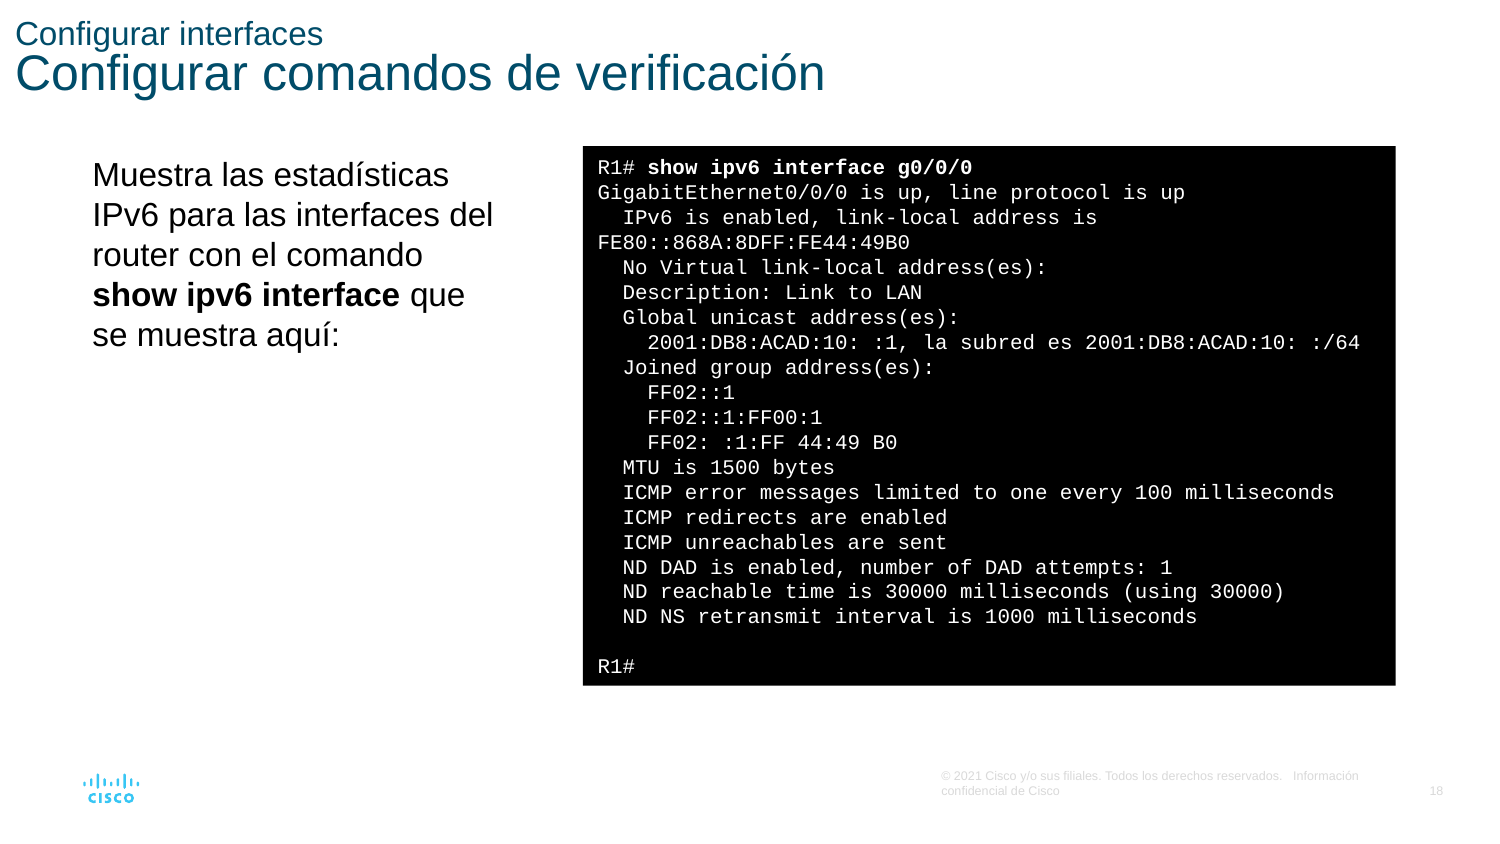

# Configurar interfaces Configurar comandos de verificación
Muestra las estadísticas IPv6 para las interfaces del router con el comando show ipv6 interface que se muestra aquí:
R1# show ipv6 interface g0/0/0
GigabitEthernet0/0/0 is up, line protocol is up
 IPv6 is enabled, link-local address is FE80::868A:8DFF:FE44:49B0
 No Virtual link-local address(es):
 Description: Link to LAN
 Global unicast address(es):
 2001:DB8:ACAD:10: :1, la subred es 2001:DB8:ACAD:10: :/64
 Joined group address(es):
 FF02::1
 FF02::1:FF00:1
 FF02: :1:FF 44:49 B0
 MTU is 1500 bytes
 ICMP error messages limited to one every 100 milliseconds
 ICMP redirects are enabled
 ICMP unreachables are sent
 ND DAD is enabled, number of DAD attempts: 1
 ND reachable time is 30000 milliseconds (using 30000)
 ND NS retransmit interval is 1000 milliseconds
R1#